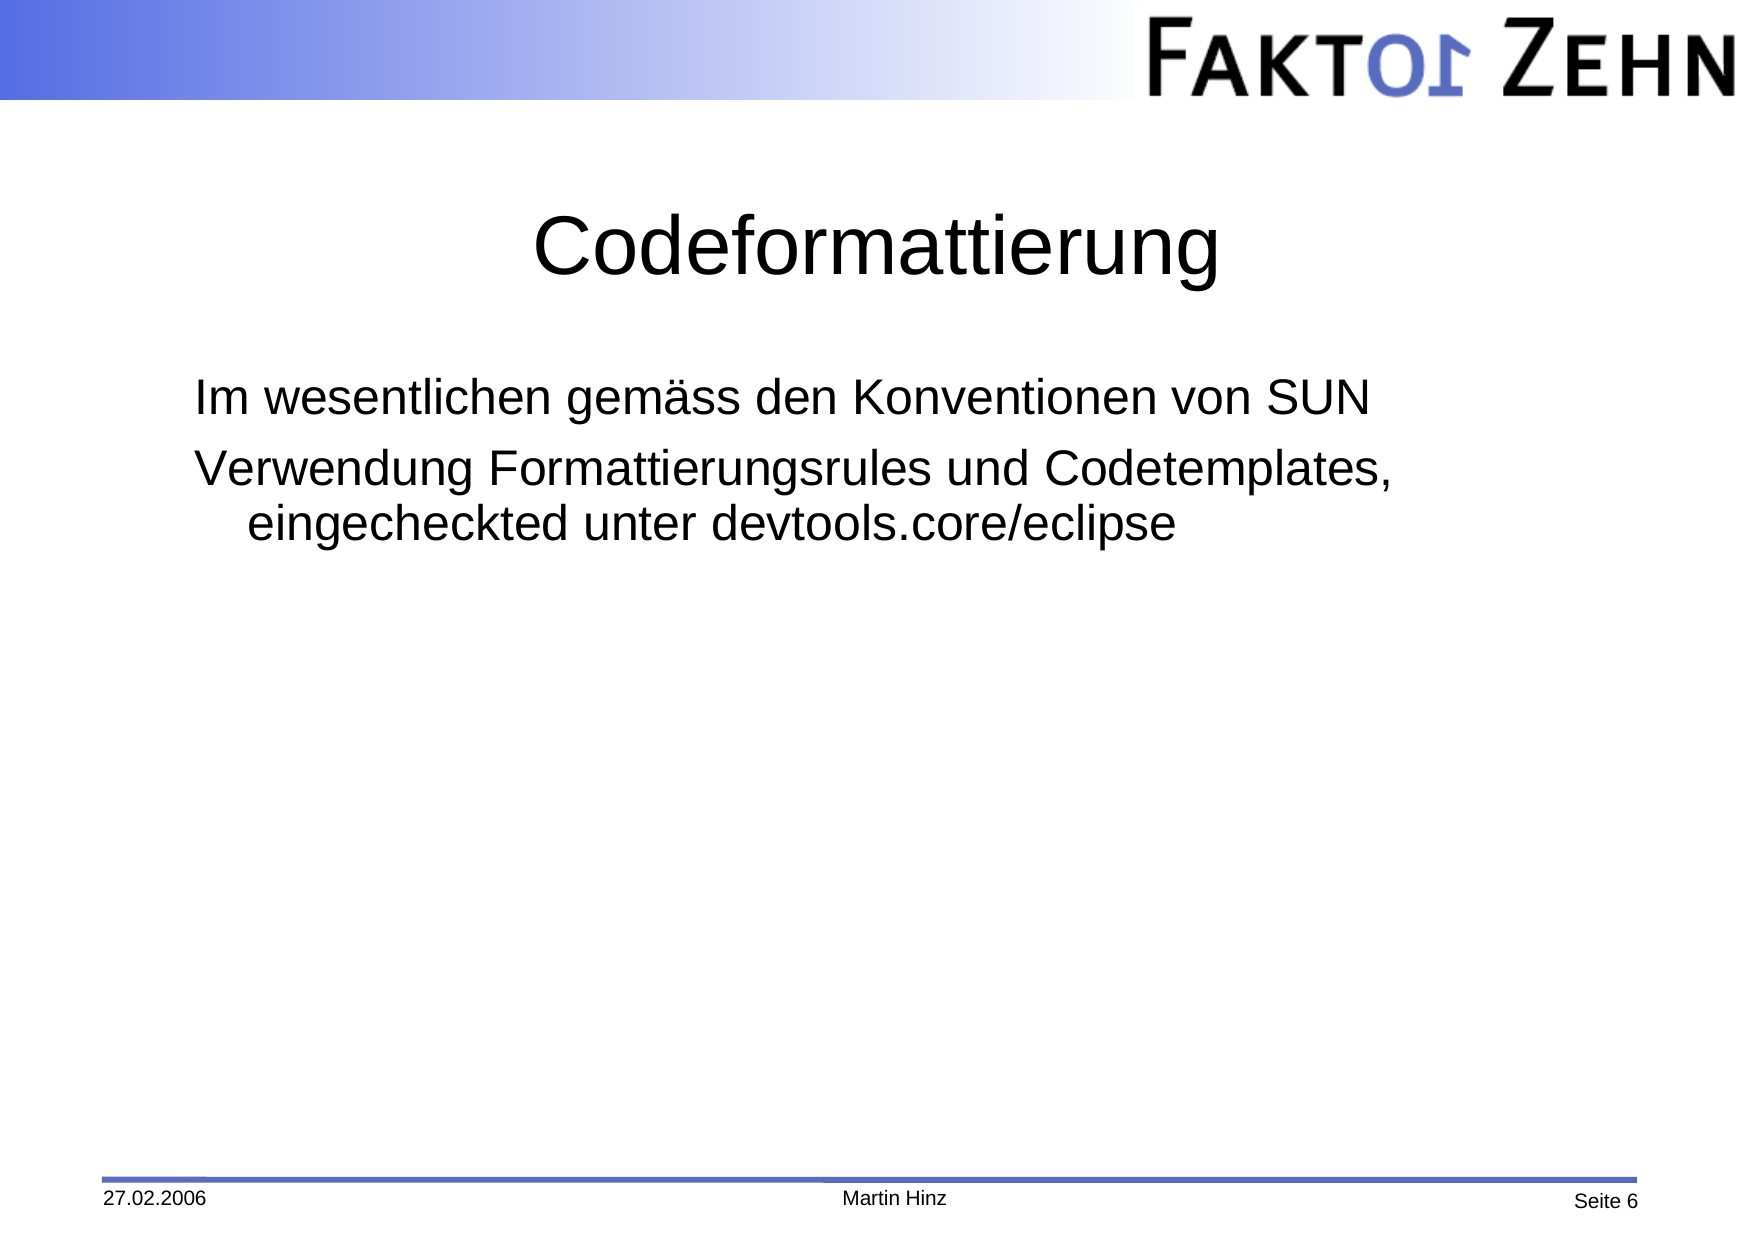

# Codeformattierung
Im wesentlichen gemäss den Konventionen von SUN
Verwendung Formattierungsrules und Codetemplates,
eingecheckted unter devtools.core/eclipse